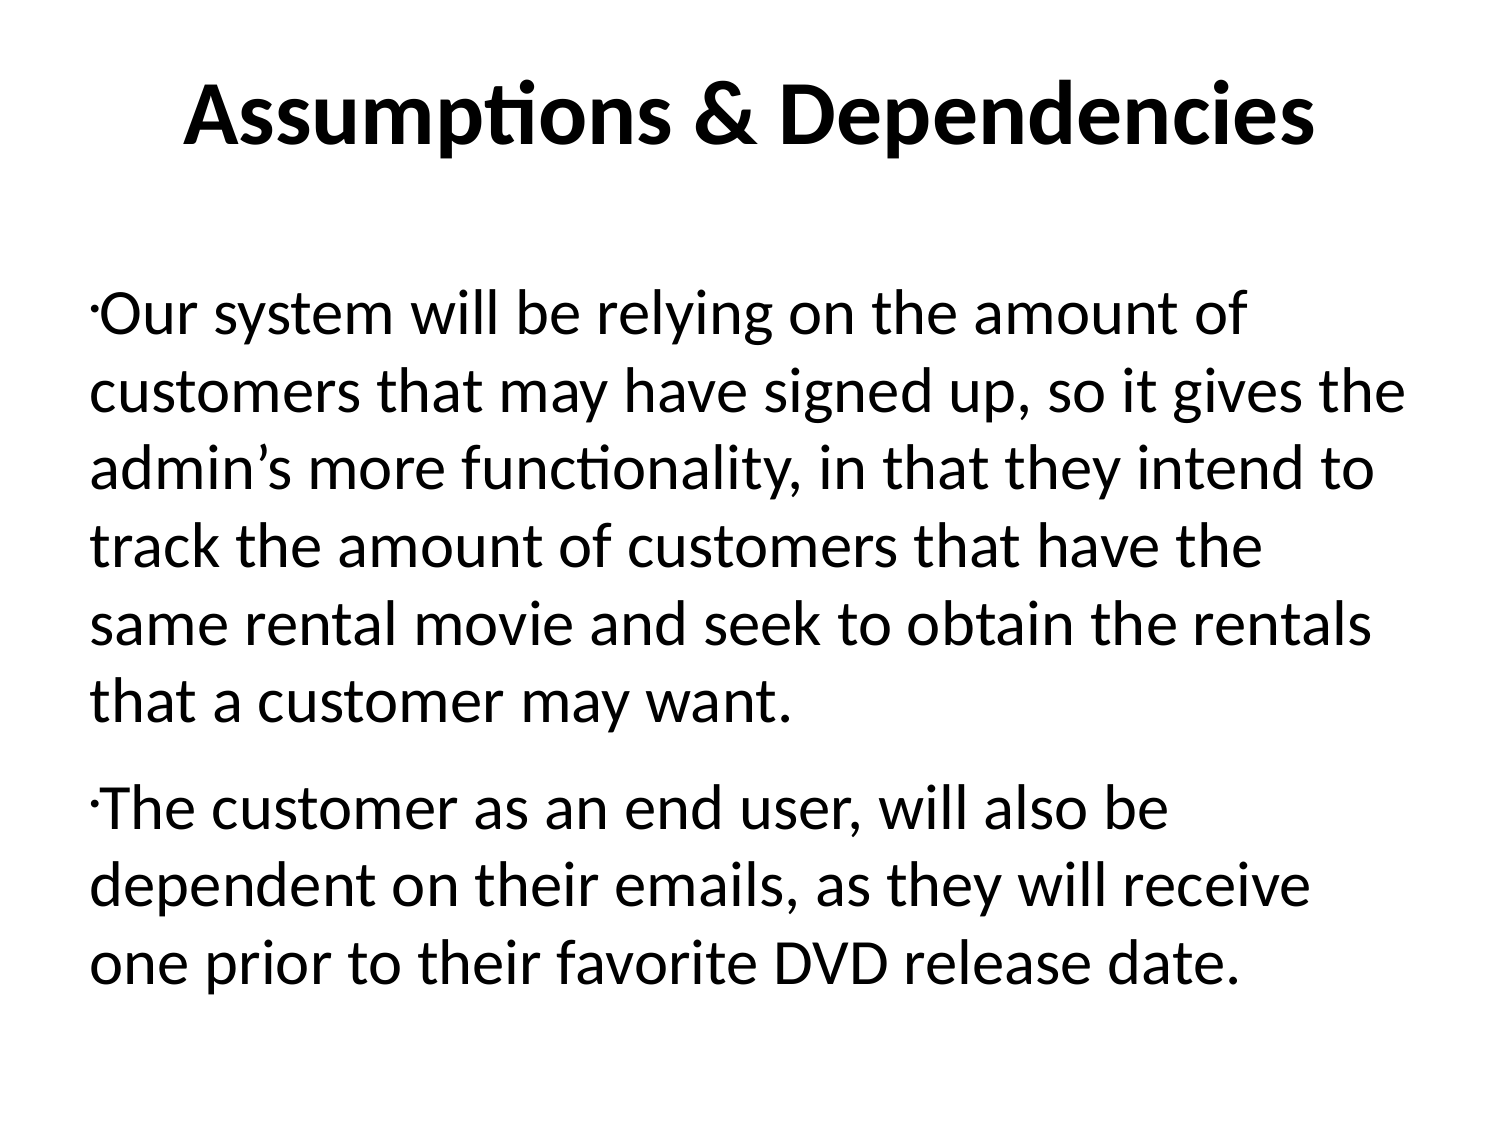

# Assumptions & Dependencies
Our system will be relying on the amount of customers that may have signed up, so it gives the admin’s more functionality, in that they intend to track the amount of customers that have the same rental movie and seek to obtain the rentals that a customer may want.
The customer as an end user, will also be dependent on their emails, as they will receive one prior to their favorite DVD release date.